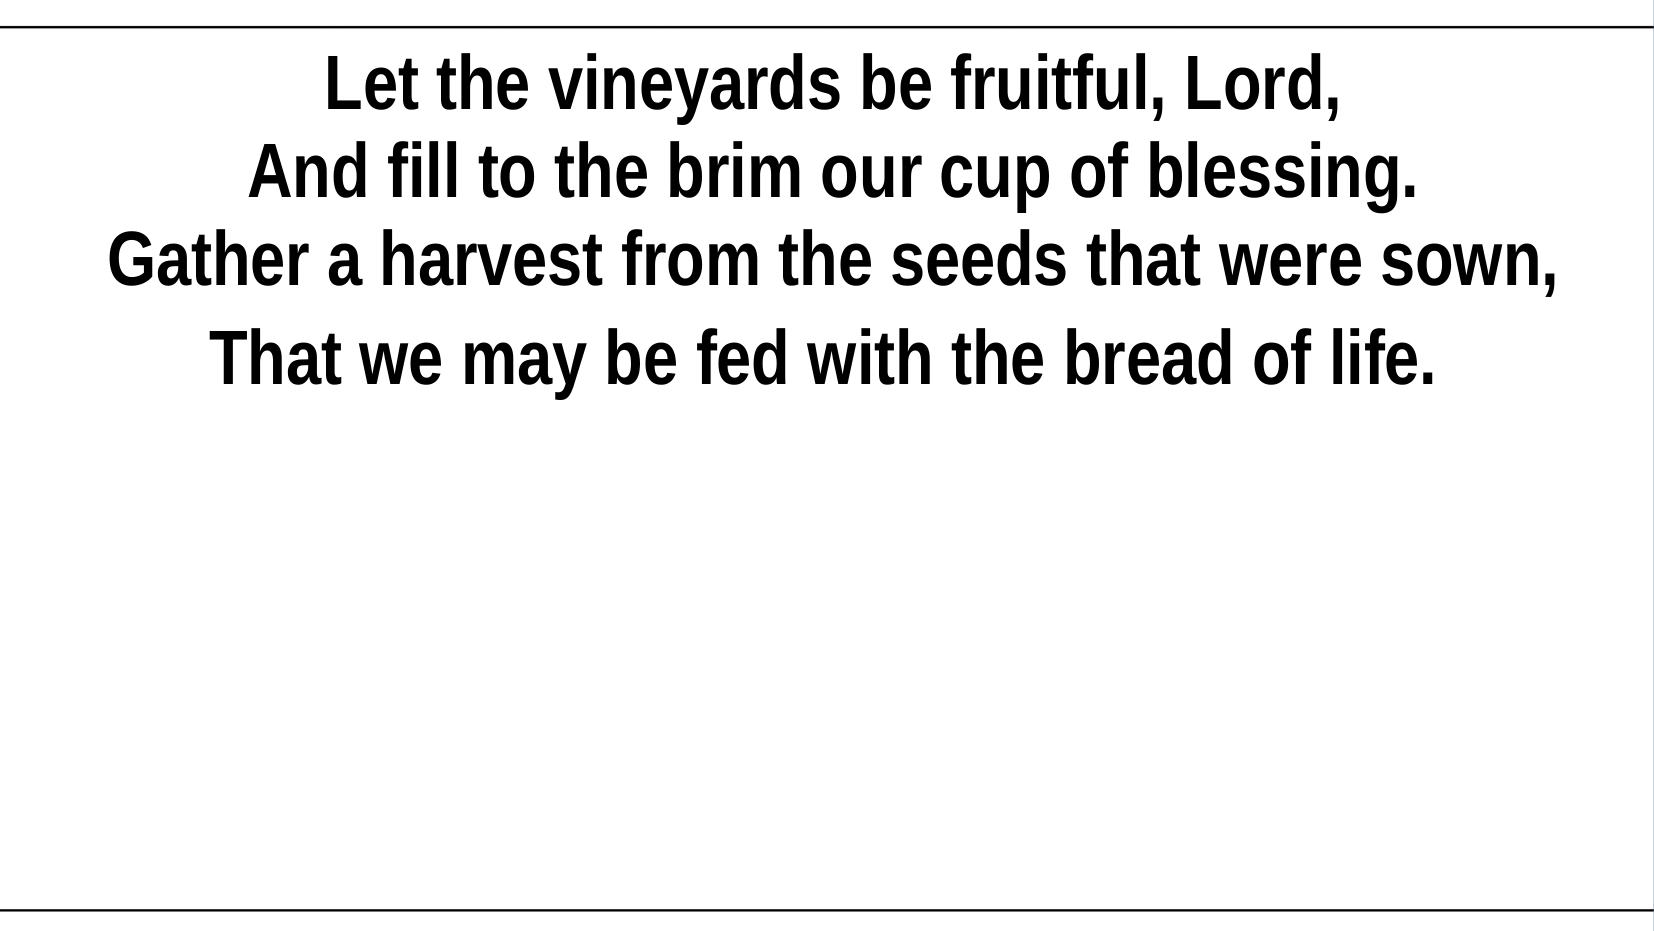

Let the vineyards be fruitful, Lord,
And fill to the brim our cup of blessing.
Gather a harvest from the seeds that were sown,
That we may be fed with the bread of life.